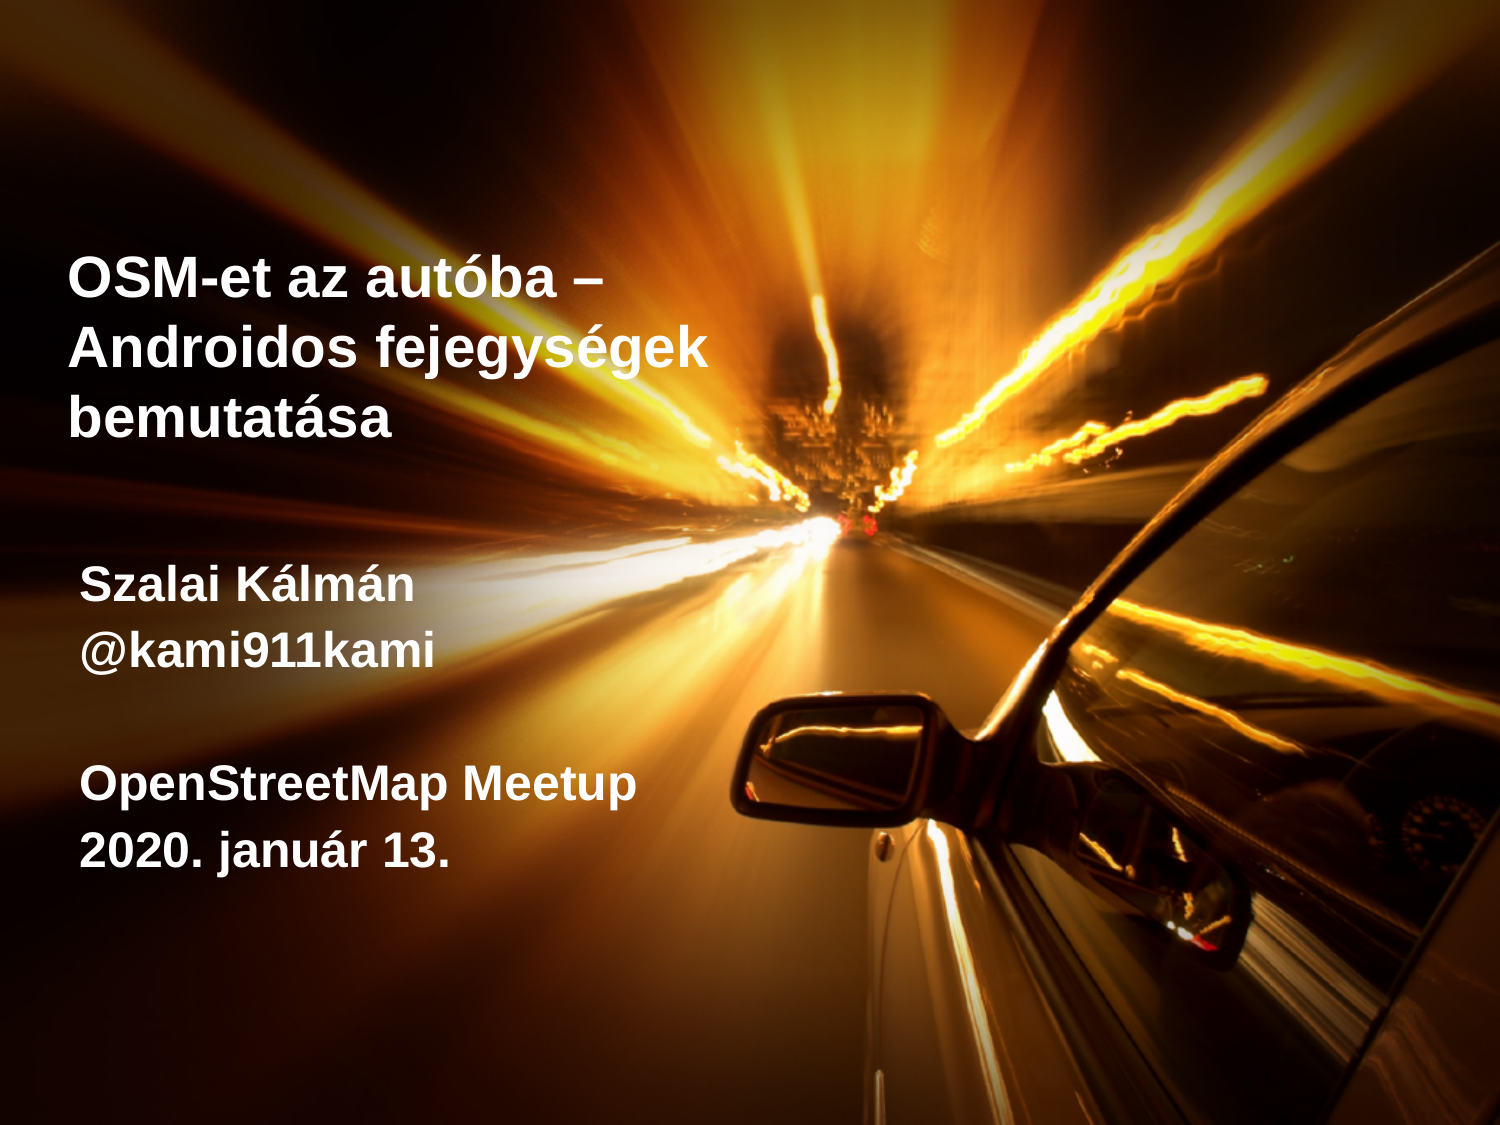

# OSM-et az autóba – Androidos fejegységek bemutatása
Szalai Kálmán
@kami911kami
OpenStreetMap Meetup
2020. január 13.